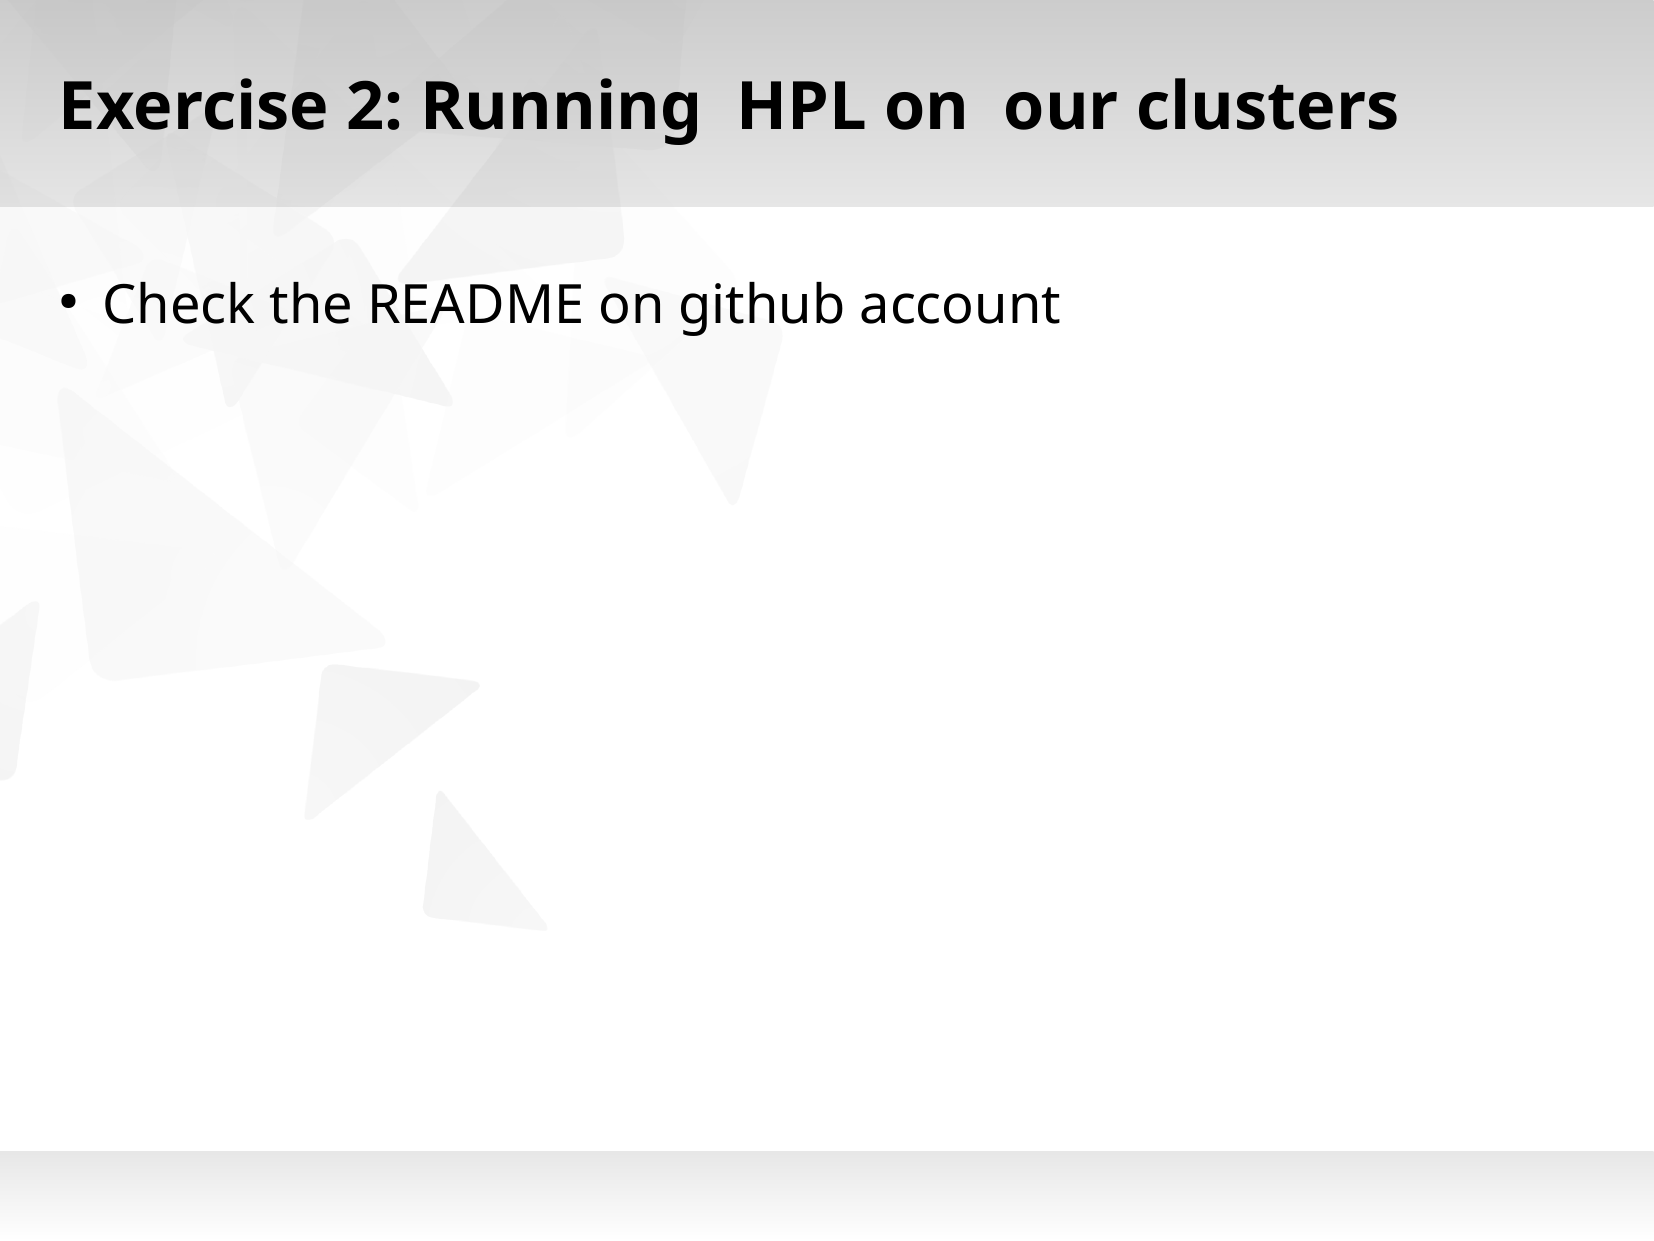

# Exercise 2: Running HPL on our clusters
Check the README on github account